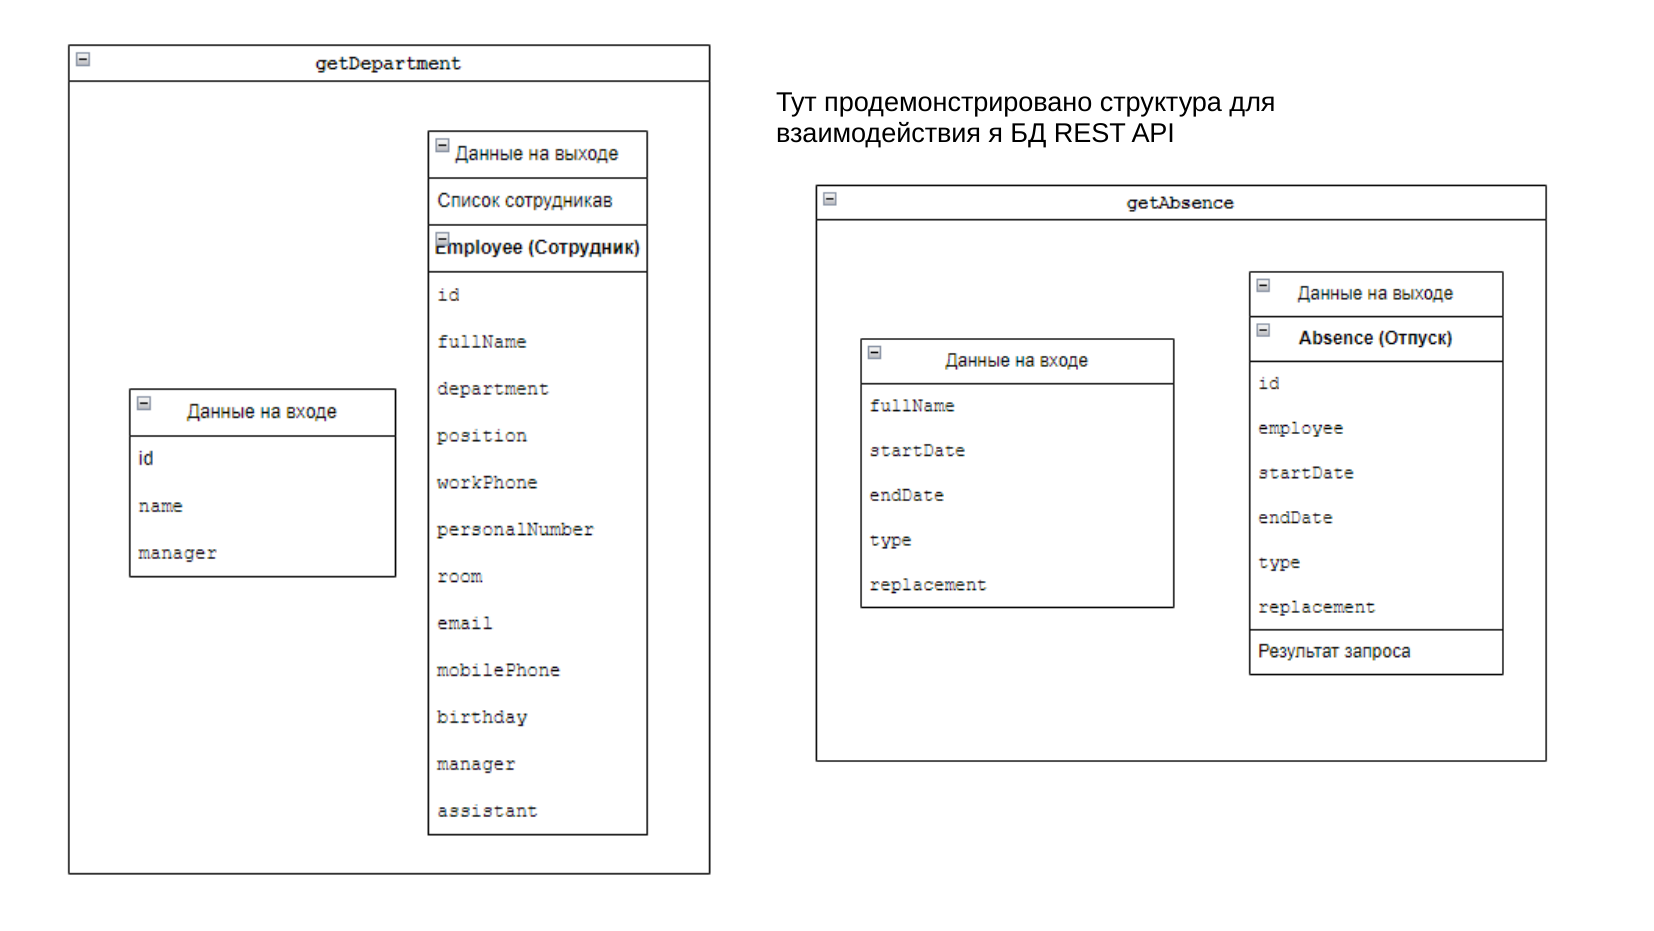

Тут продемонстрировано структура для взаимодействия я БД REST API